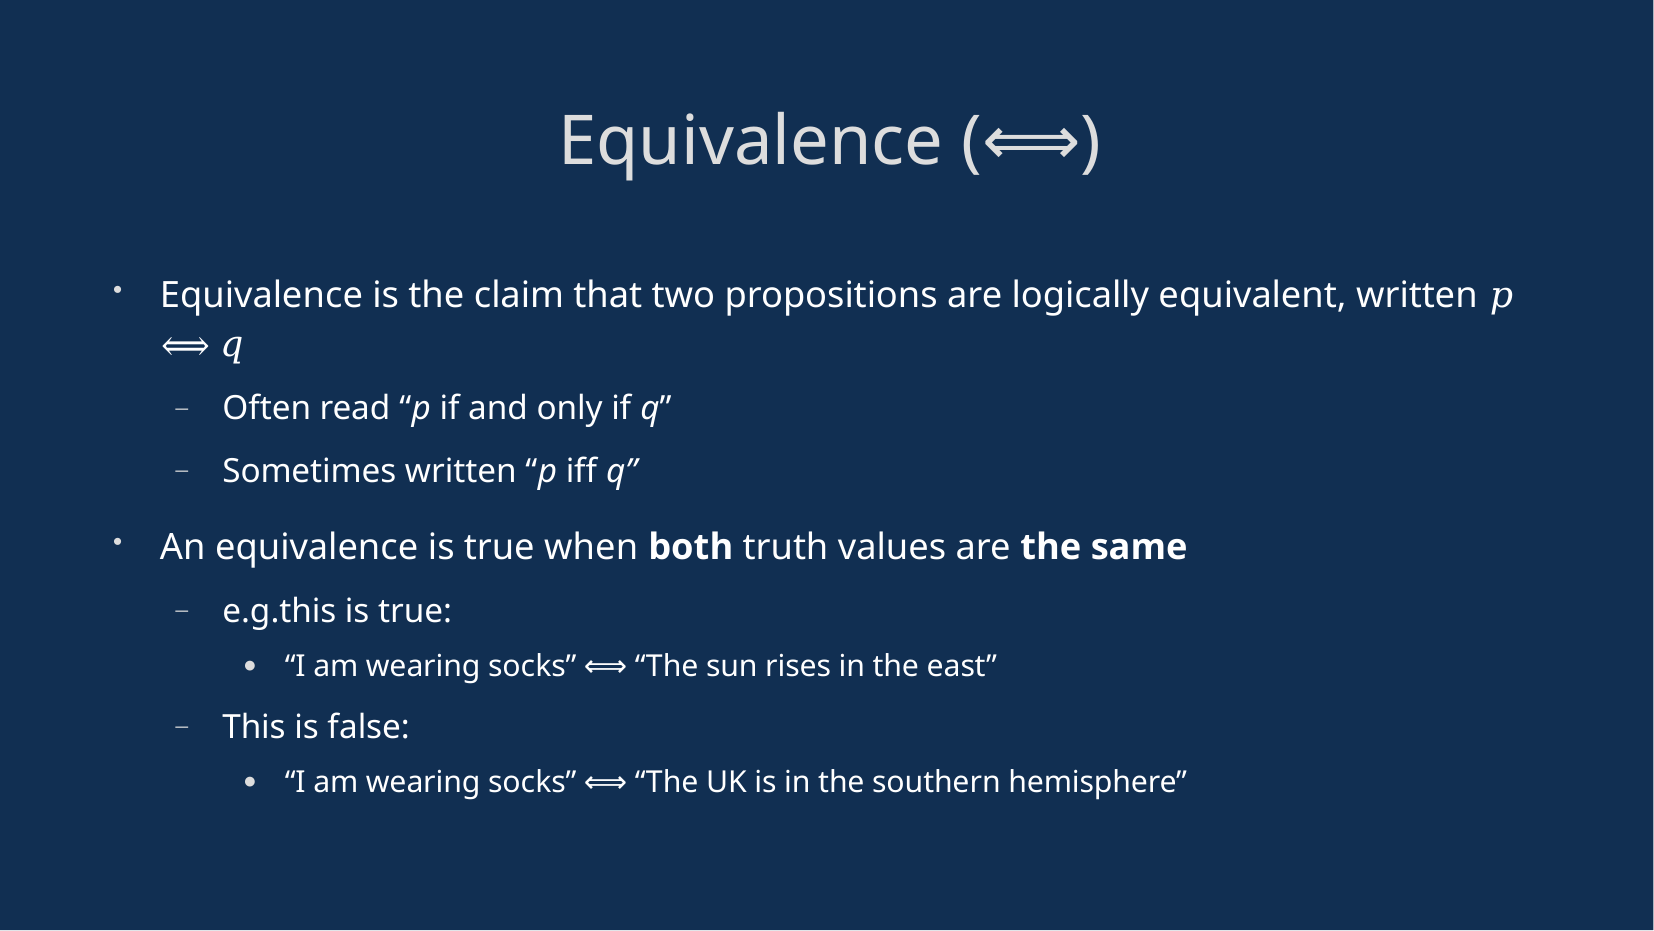

# Equivalence (⟺)
Equivalence is the claim that two propositions are logically equivalent, written 𝑝 ⟺ 𝑞
Often read “p if and only if q”
Sometimes written “p iff q”
An equivalence is true when both truth values are the same
e.g.this is true:
“I am wearing socks” ⟺ “The sun rises in the east”
This is false:
“I am wearing socks” ⟺ “The UK is in the southern hemisphere”